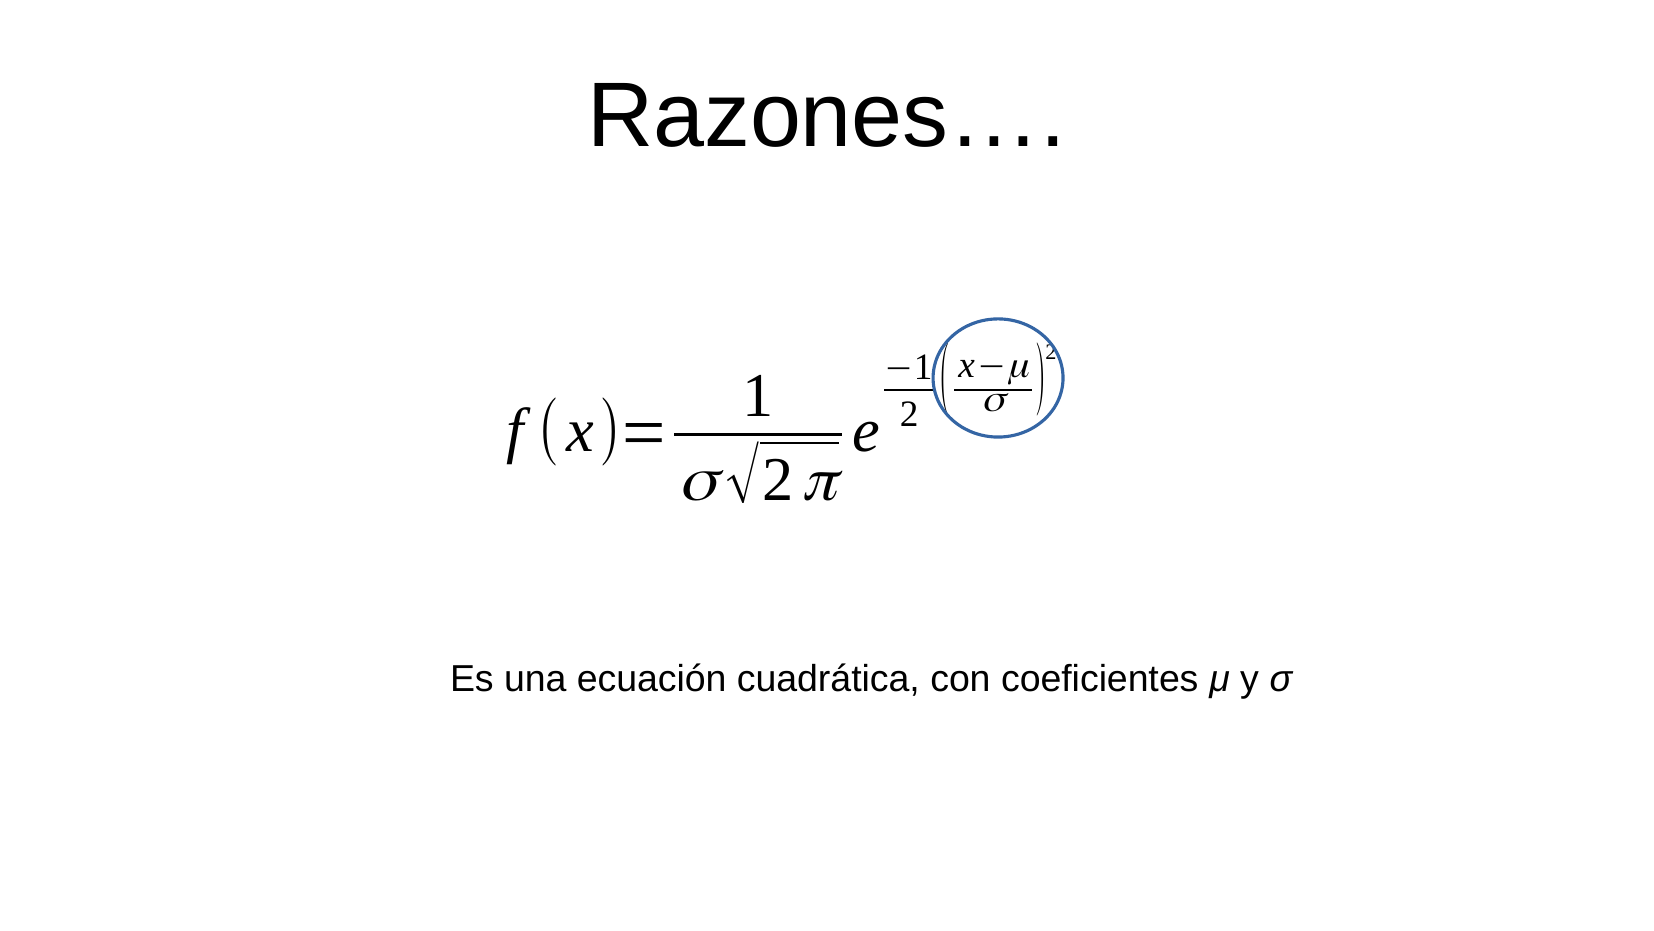

# Razones….
Es una ecuación cuadrática, con coeficientes μ y σ